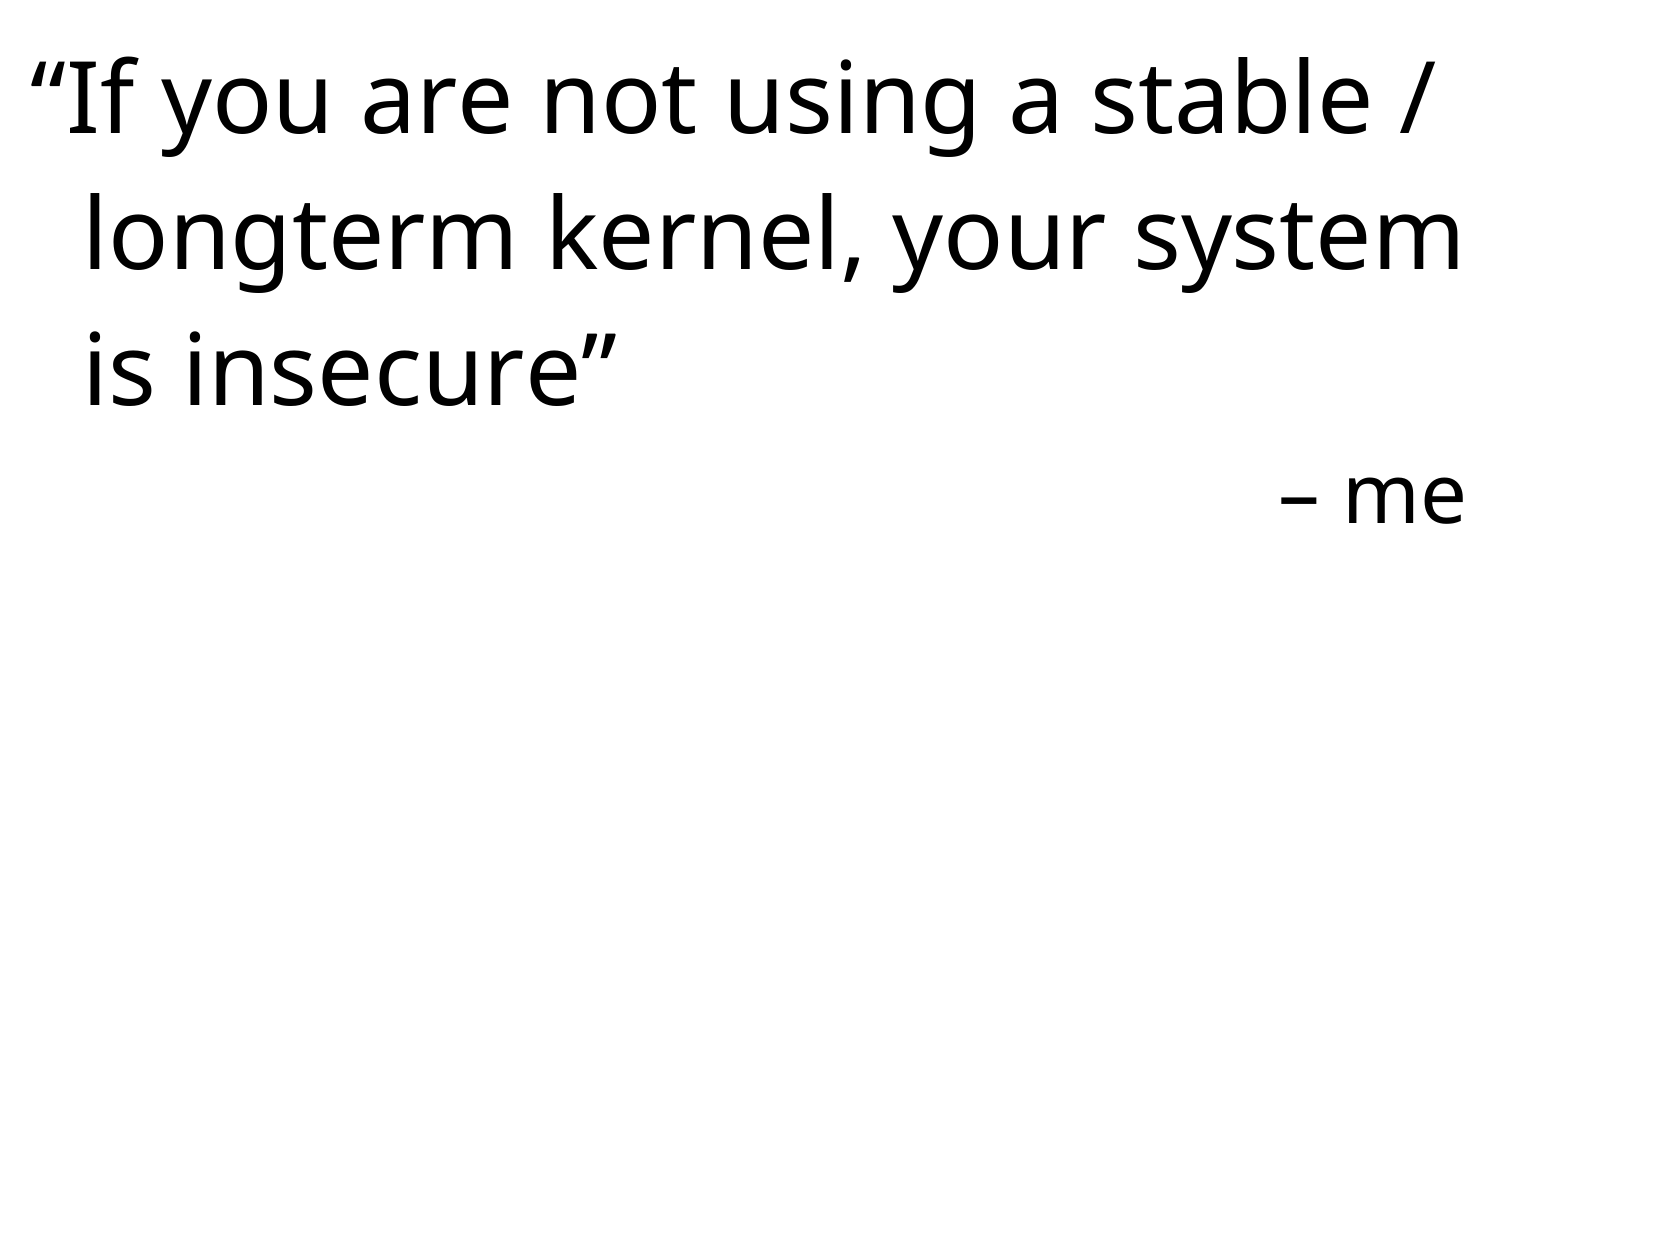

“If you are not using a stable /
 longterm kernel, your system
 is insecure”
– me